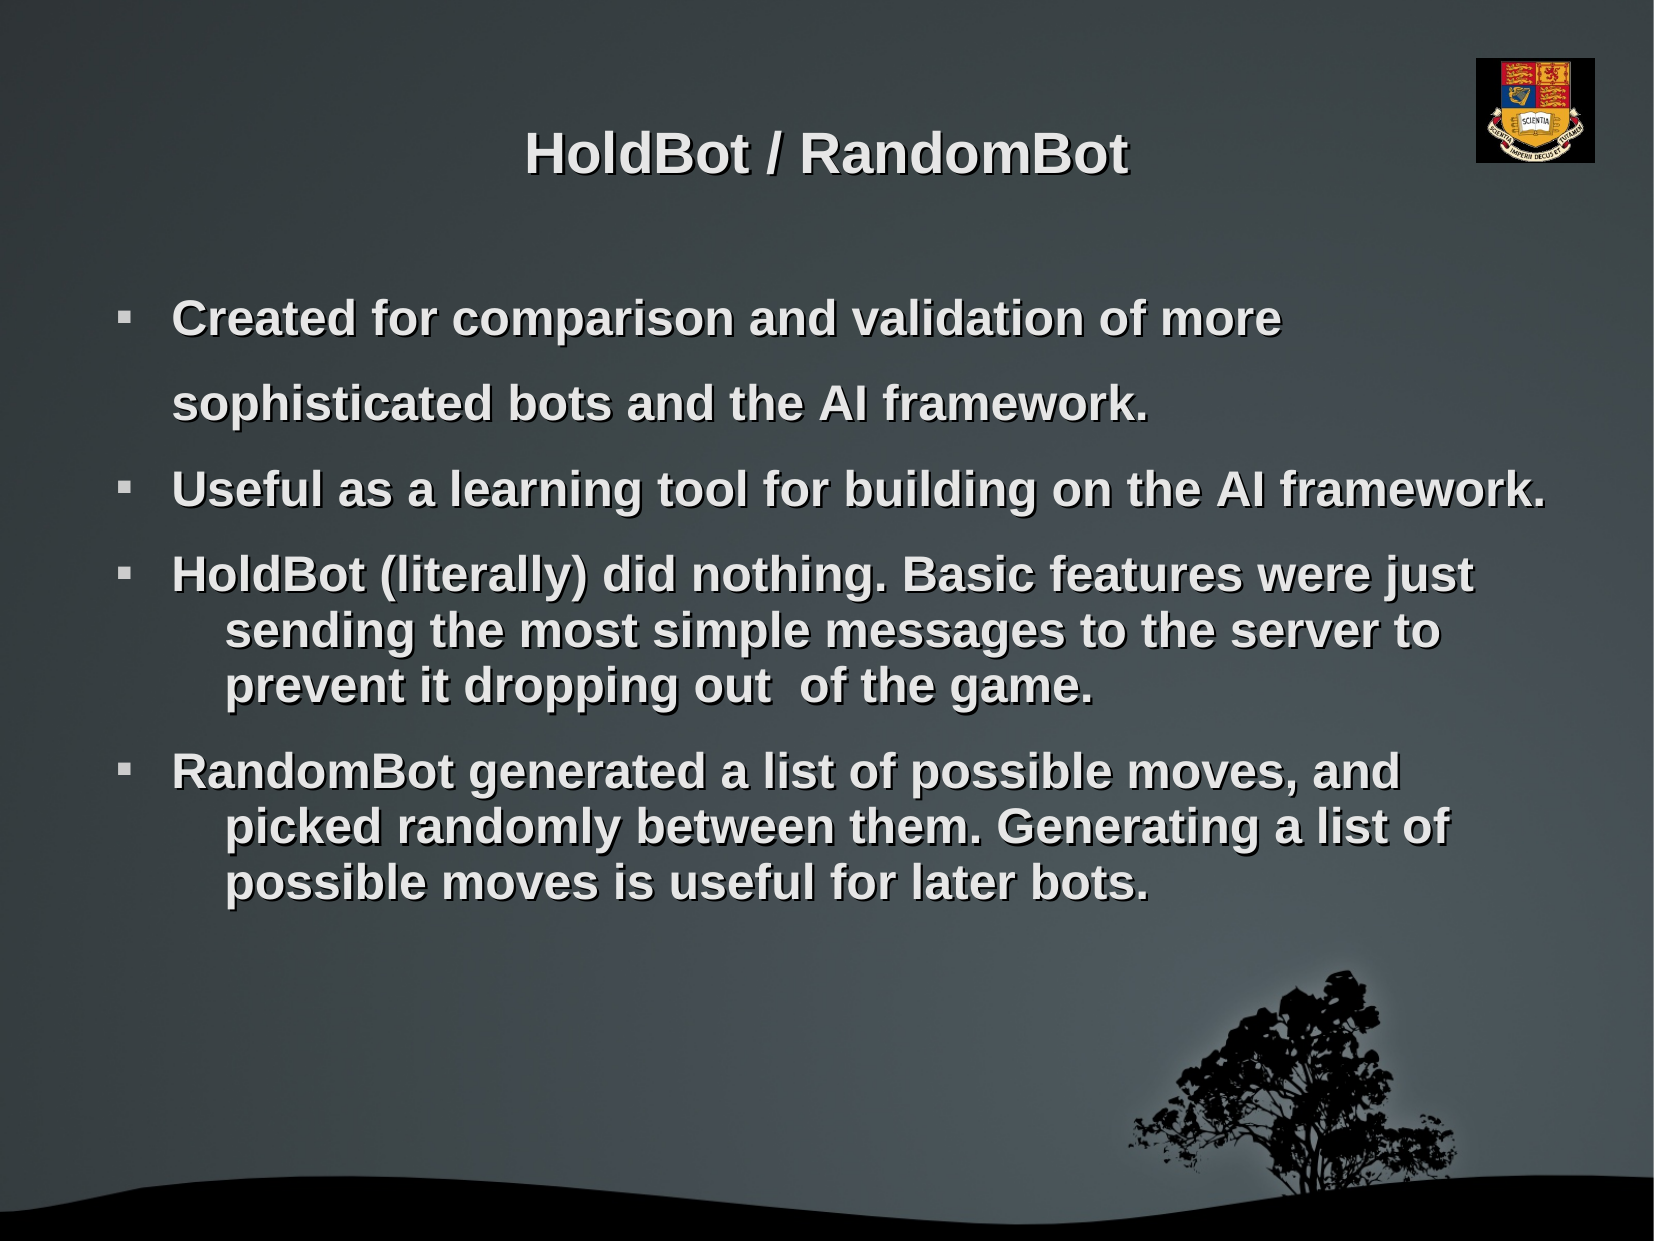

# HoldBot / RandomBot
Created for comparison and validation of more
sophisticated bots and the AI framework.
Useful as a learning tool for building on the AI framework.
HoldBot (literally) did nothing. Basic features were just sending the most simple messages to the server to prevent it dropping out of the game.
RandomBot generated a list of possible moves, and picked randomly between them. Generating a list of possible moves is useful for later bots.